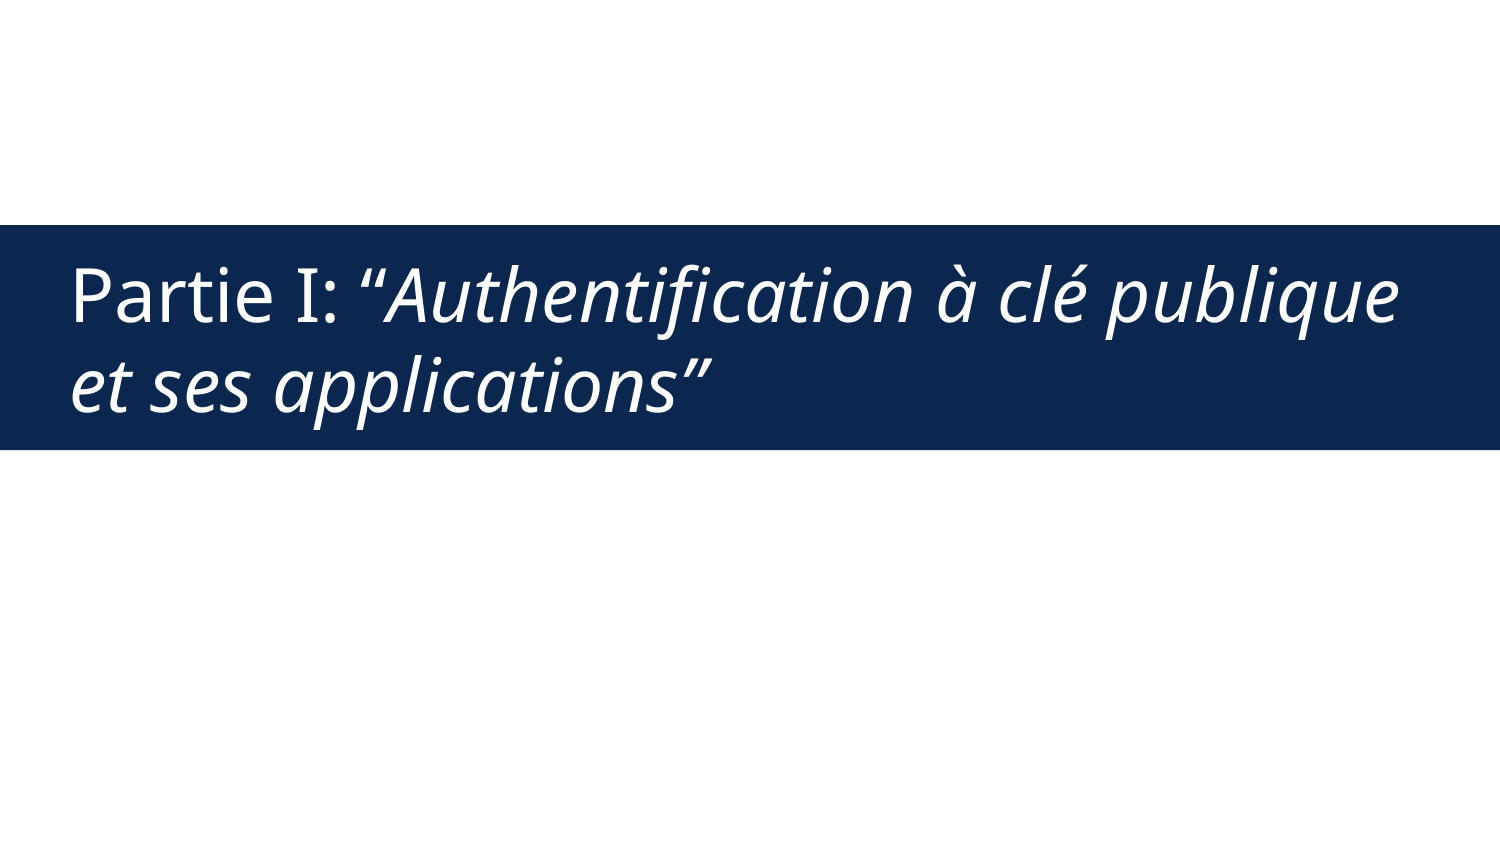

# Partie I: “Authentification à clé publique et ses applications”